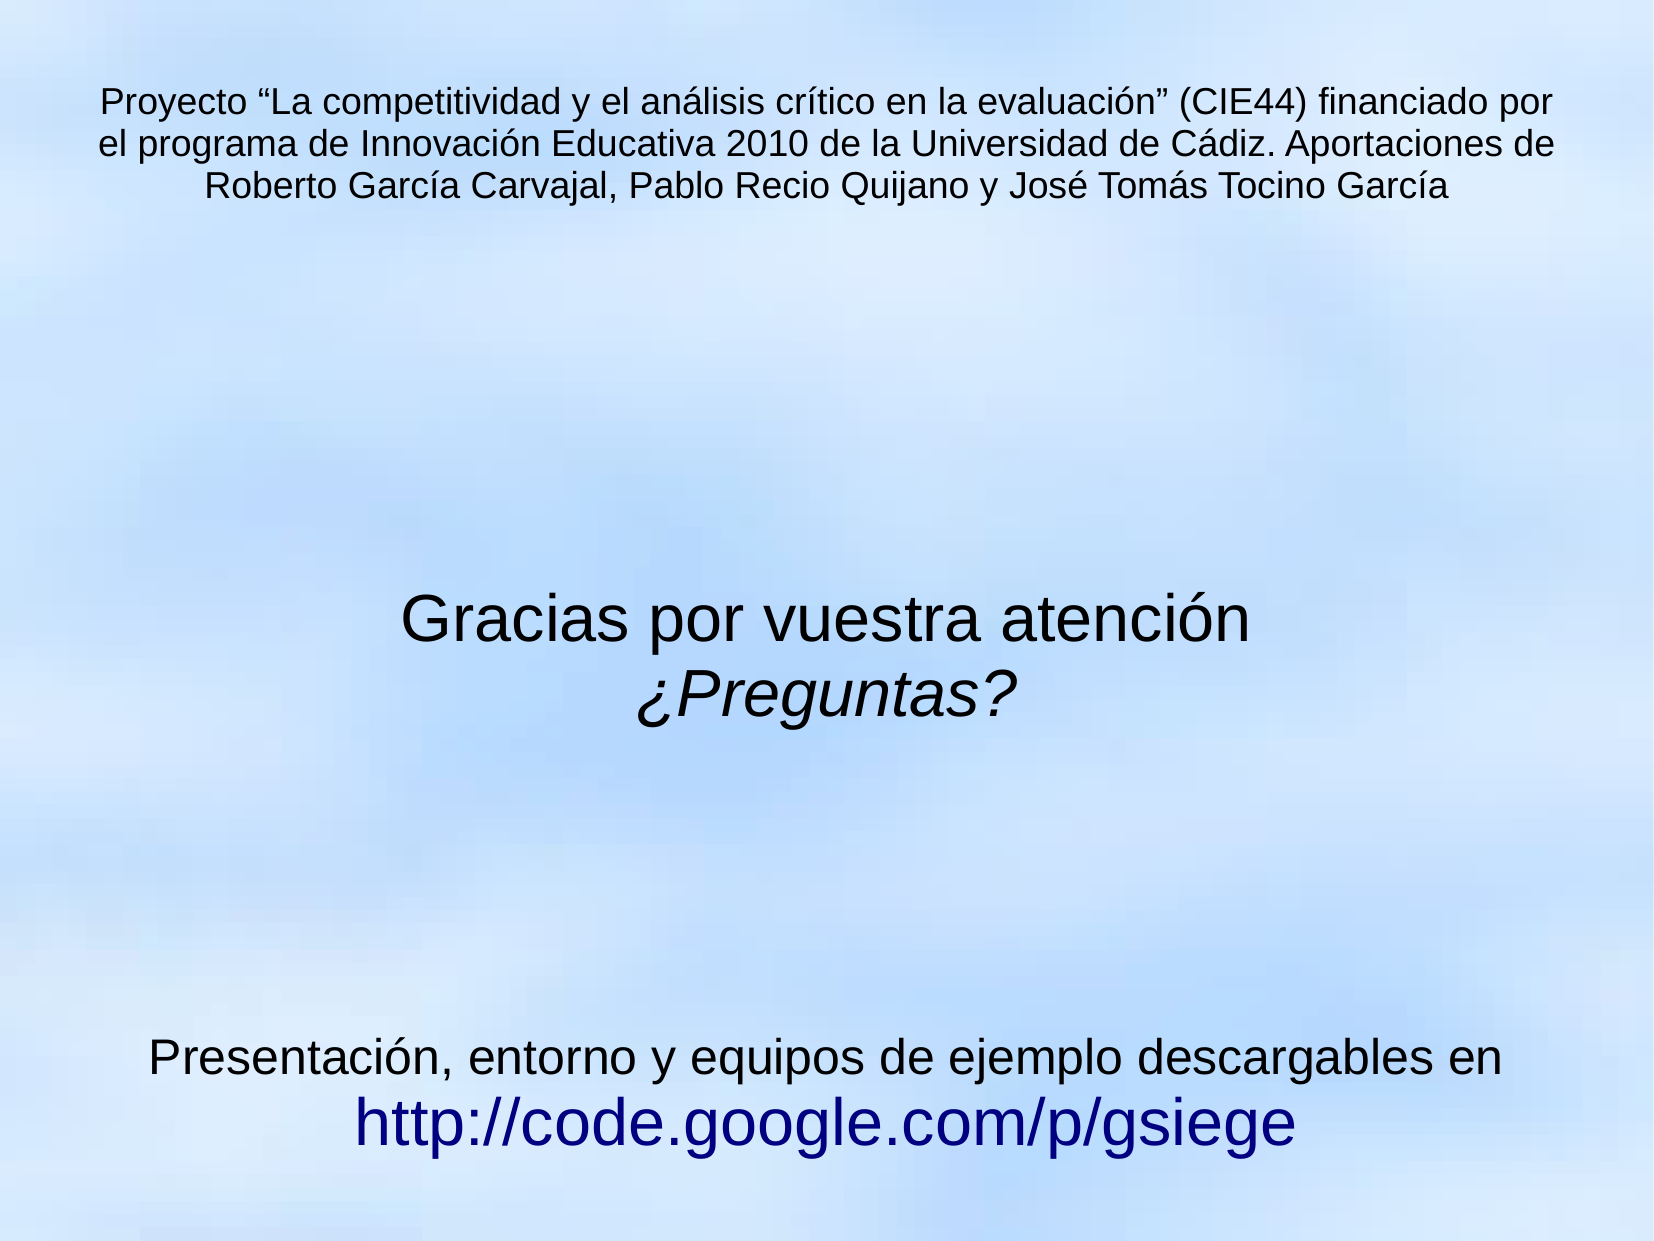

# Proyecto “La competitividad y el análisis crítico en la evaluación” (CIE44) financiado por el programa de Innovación Educativa 2010 de la Universidad de Cádiz. Aportaciones de Roberto García Carvajal, Pablo Recio Quijano y José Tomás Tocino García
Gracias por vuestra atención
¿Preguntas?
Presentación, entorno y equipos de ejemplo descargables en
http://code.google.com/p/gsiege